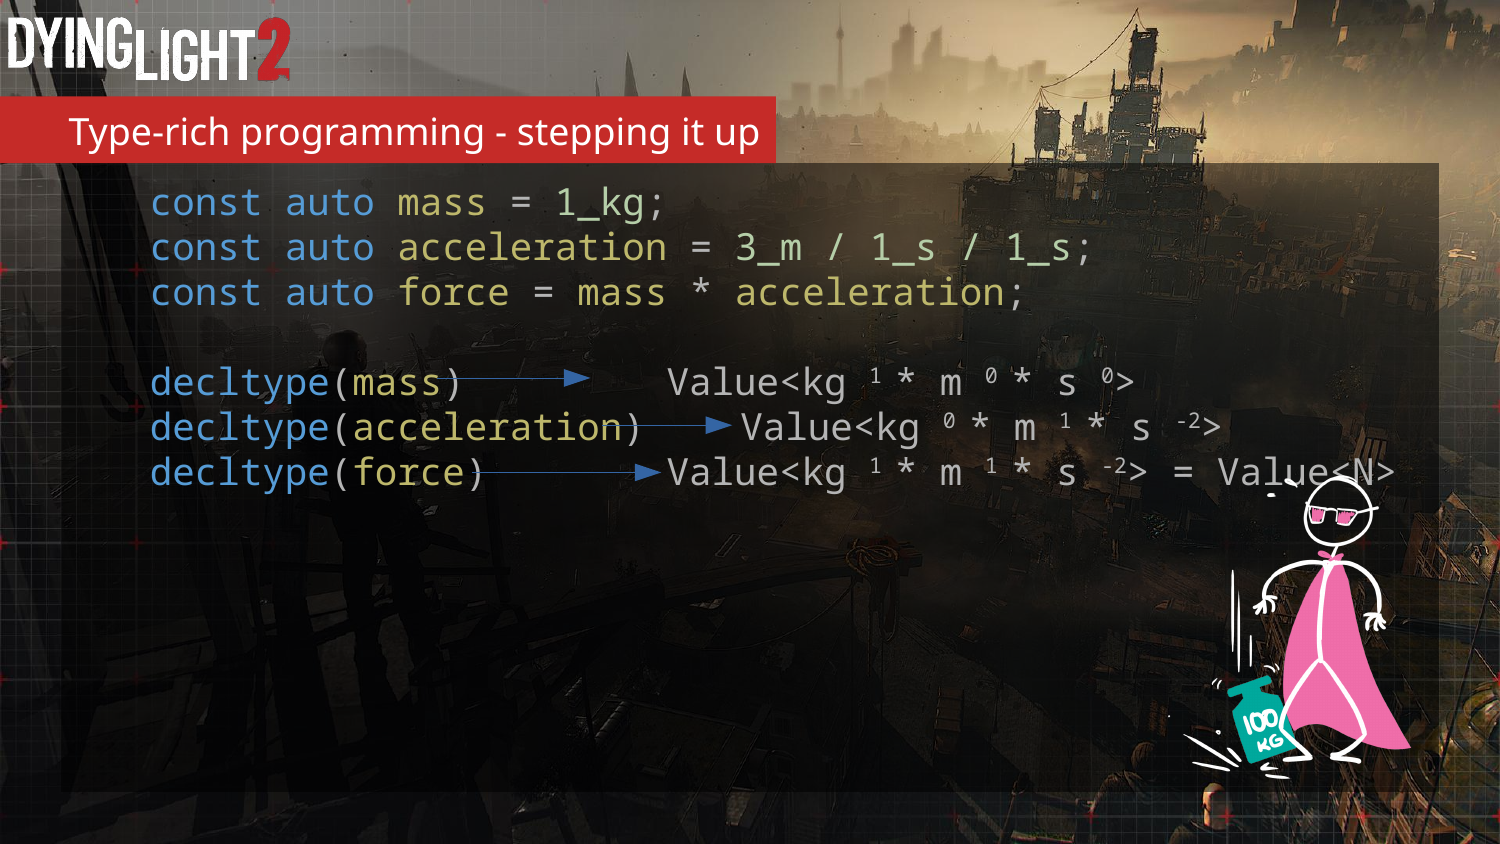

Type-rich programming - stepping it up
	const auto mass = 1_kg;
	const auto acceleration = 3_m / 1_s / 1_s;
	const auto force = mass * acceleration;
	decltype(mass)			Value<kg 1 * m 0 * s 0>
	decltype(acceleration)		Value<kg 0 * m 1 * s -2>
	decltype(force)			Value<kg 1 * m 1 * s -2> = Value<N>